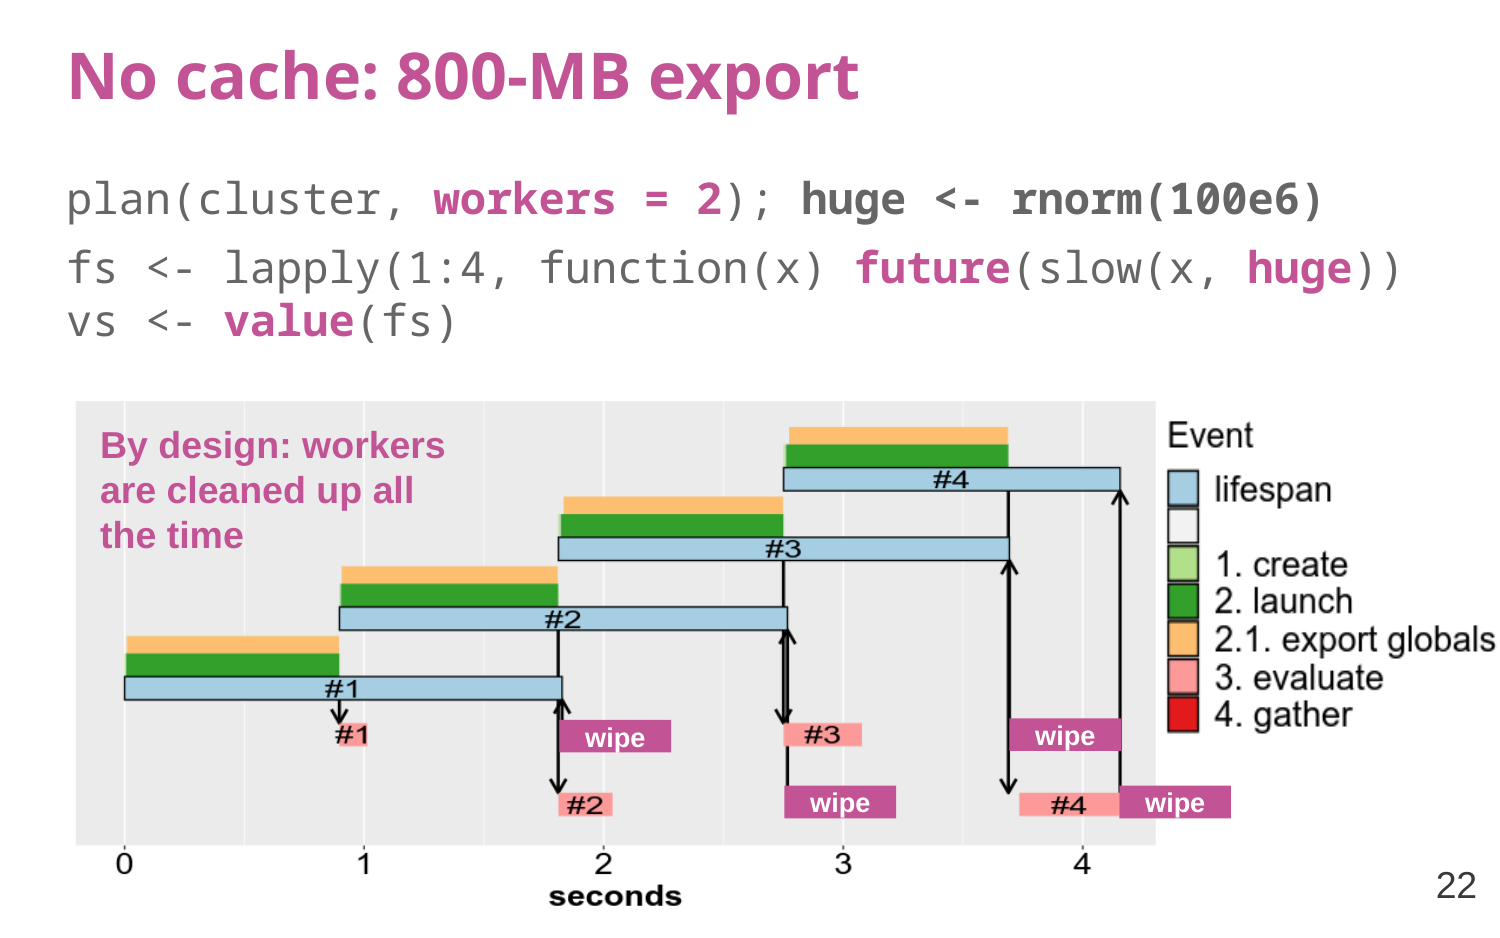

No cache: 800-MB export
# plan(cluster, workers = 2); huge <- rnorm(100e6)
fs <- lapply(1:4, function(x) future(slow(x, huge))
vs <- value(fs)
By design: workers
are cleaned up all the time
wipe
wipe
wipe
wipe